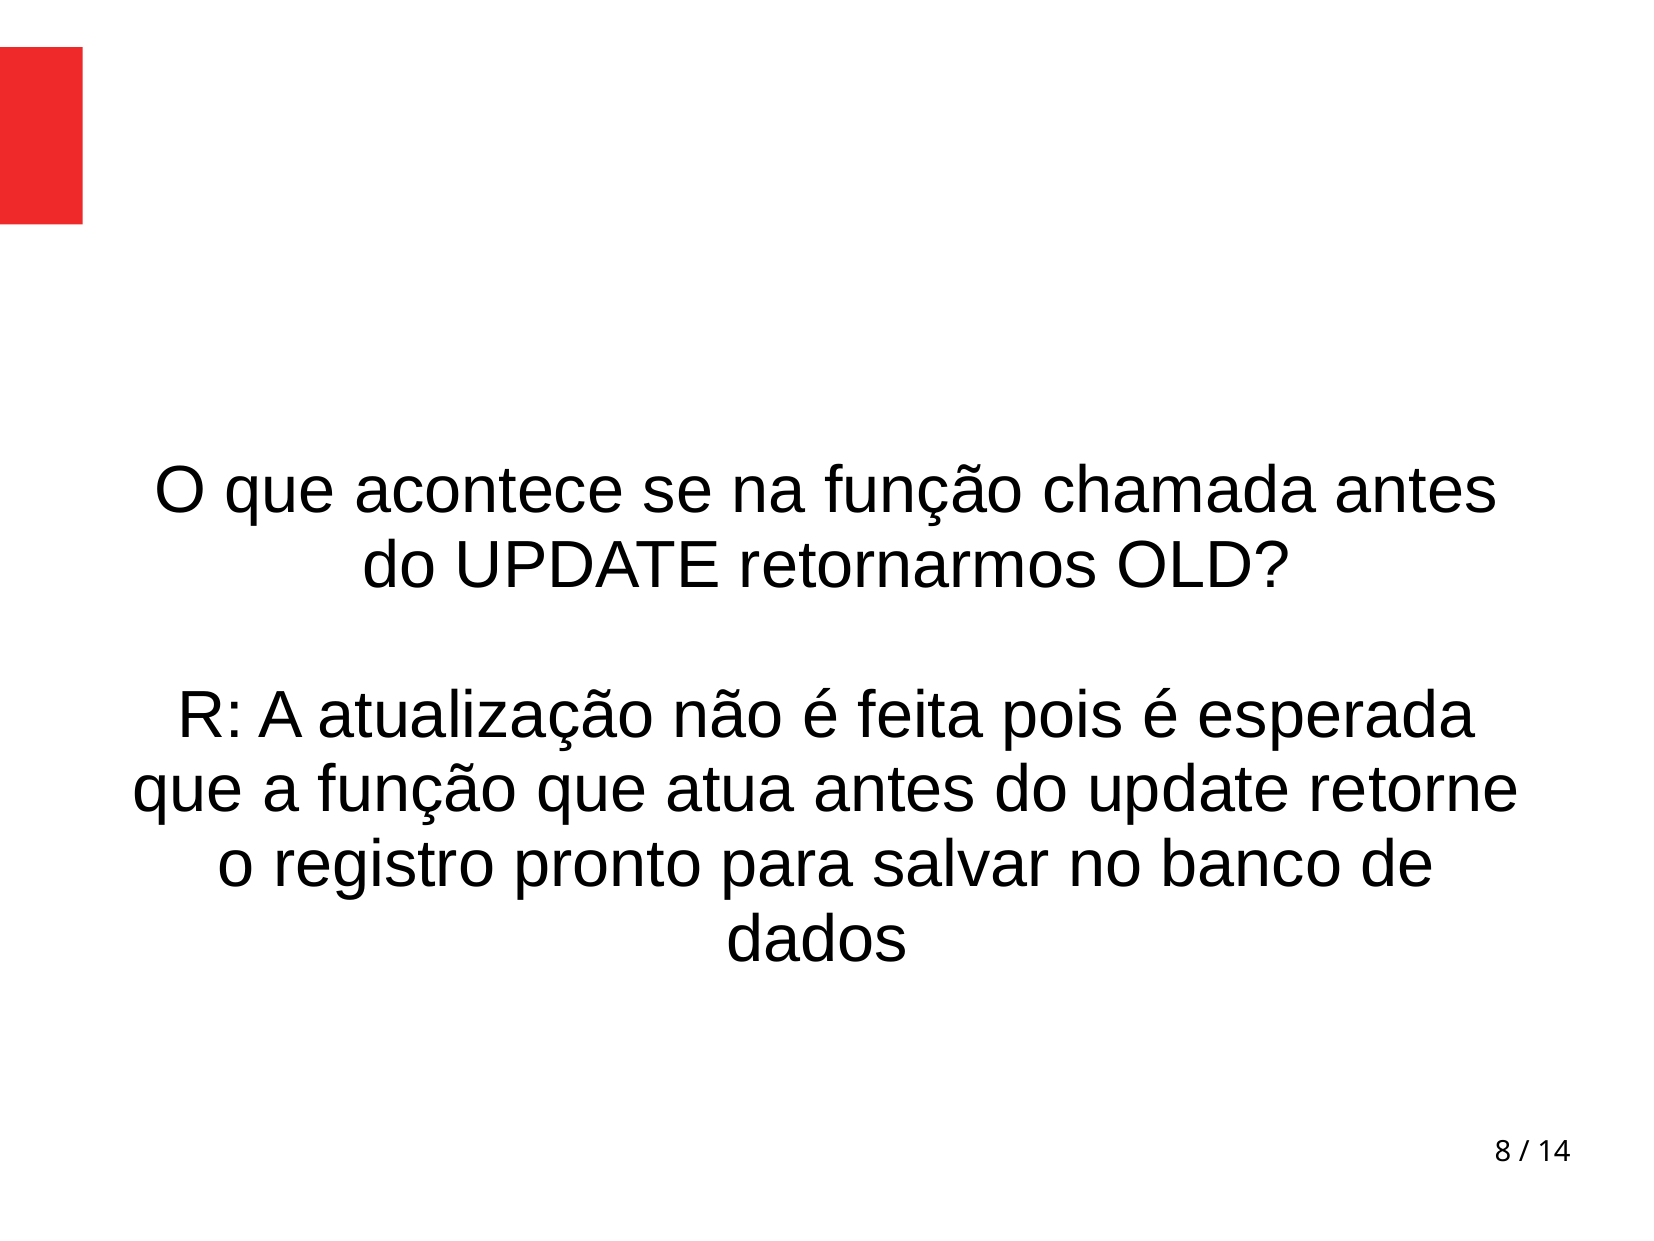

#
O que acontece se na função chamada antes do UPDATE retornarmos OLD?
R: A atualização não é feita pois é esperada que a função que atua antes do update retorne o registro pronto para salvar no banco de dados
8